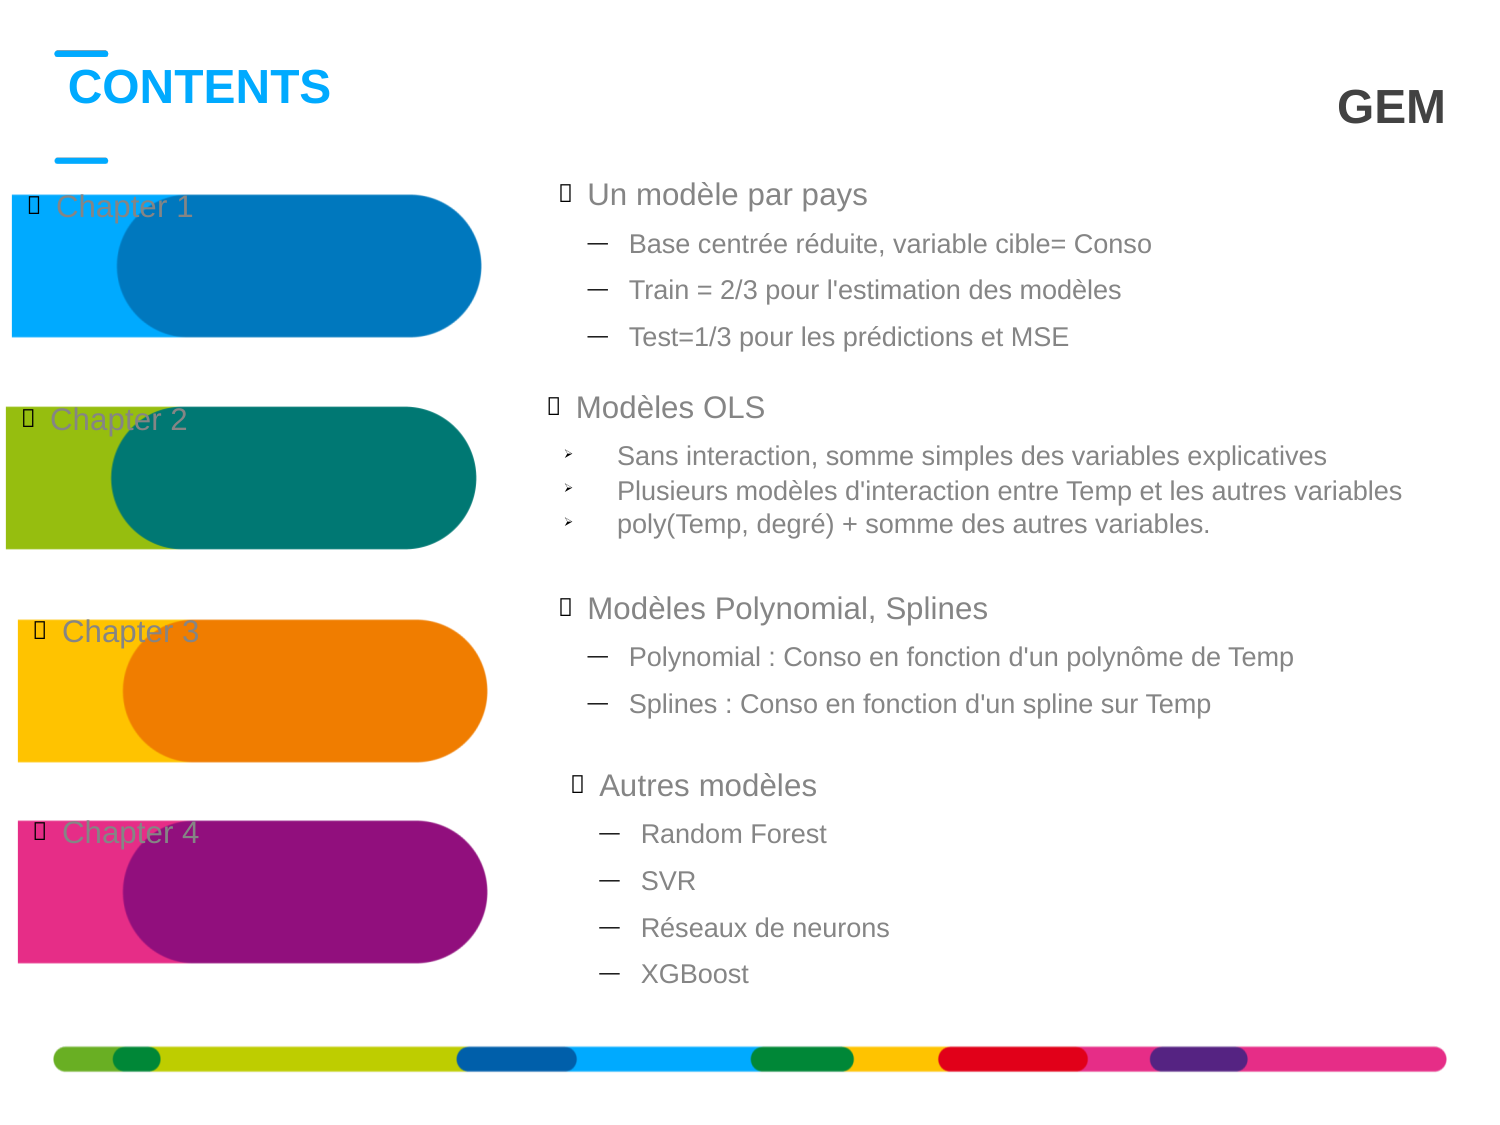

# CONTENTS
Un modèle par pays
Base centrée réduite, variable cible= Conso
Train = 2/3 pour l'estimation des modèles
Test=1/3 pour les prédictions et MSE
Chapter 1
Modèles OLS
Sans interaction, somme simples des variables explicatives
Plusieurs modèles d'interaction entre Temp et les autres variables
poly(Temp, degré) + somme des autres variables.
Chapter 2
Modèles Polynomial, Splines
Polynomial : Conso en fonction d'un polynôme de Temp
Splines : Conso en fonction d'un spline sur Temp
Chapter 3
Autres modèles
Random Forest
SVR
Réseaux de neurons
XGBoost
Chapter 4